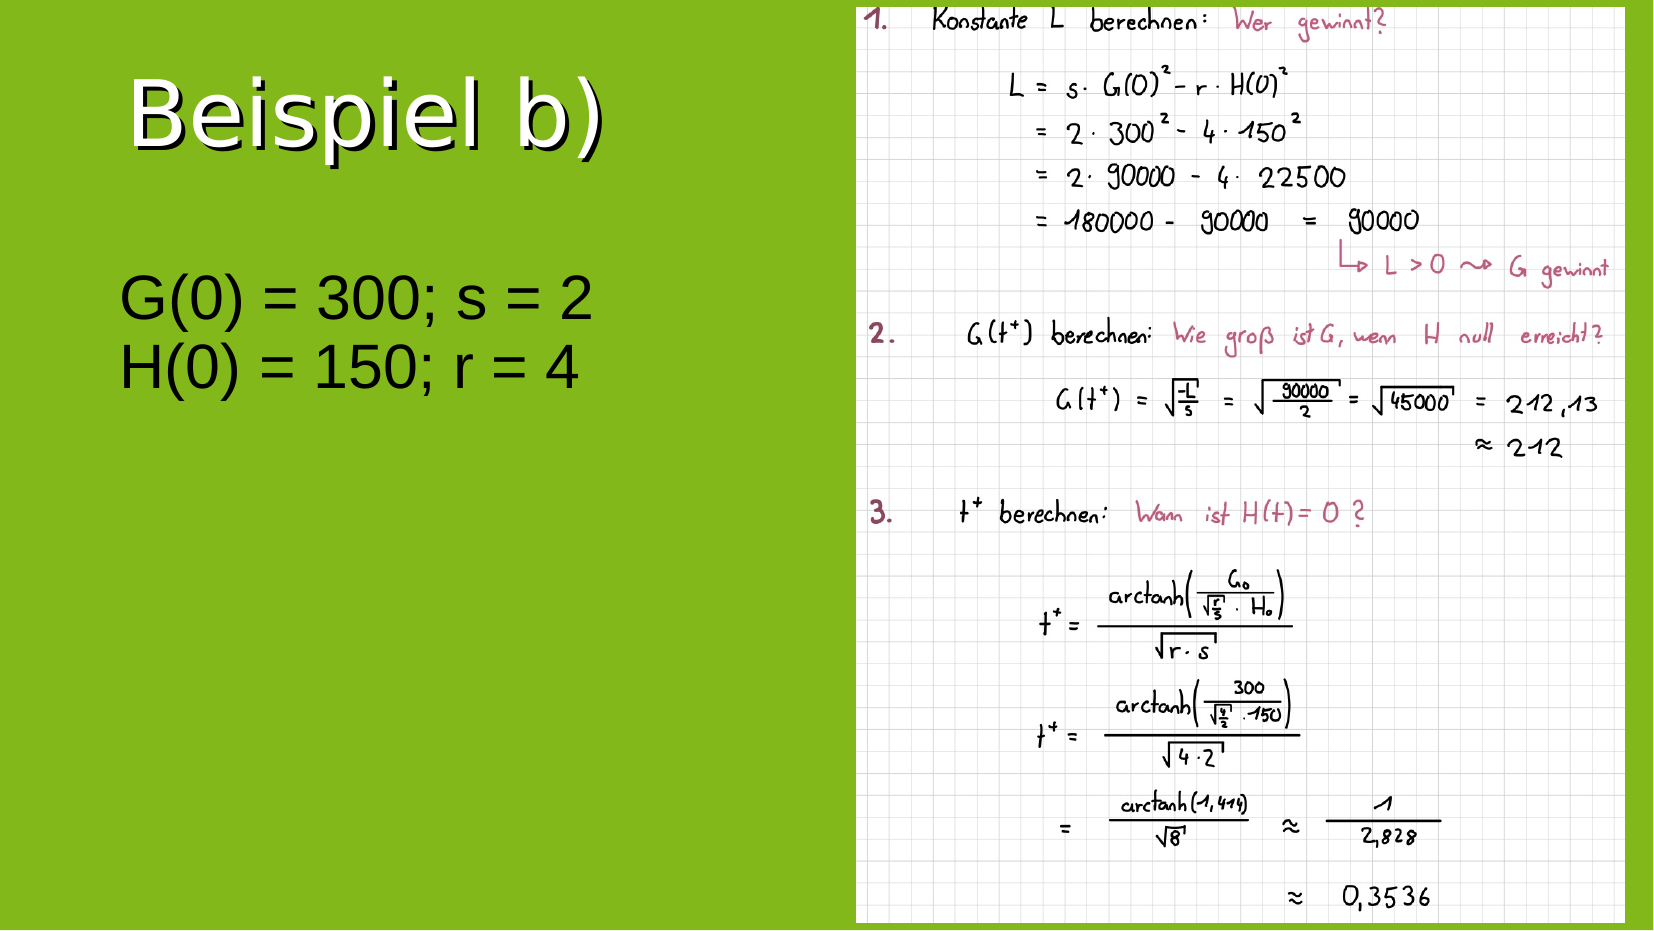

# Beispiel b)
G(0) = 300; s = 2
H(0) = 150; r = 4